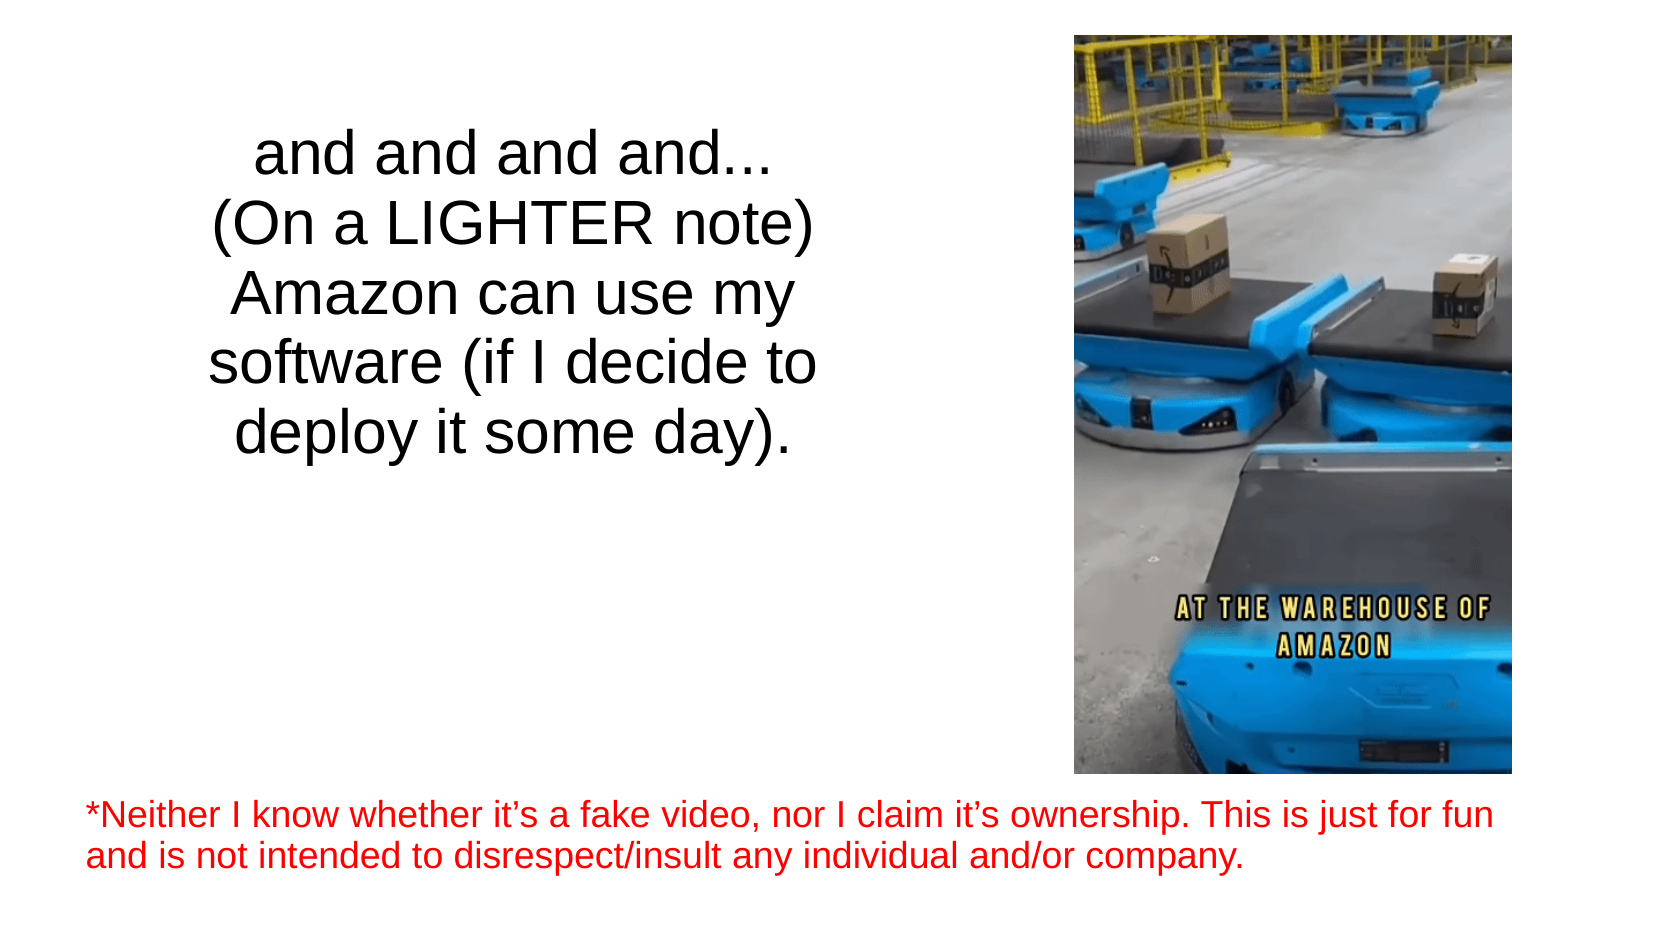

# and and and and... (On a LIGHTER note) Amazon can use my software (if I decide to deploy it some day).
*Neither I know whether it’s a fake video, nor I claim it’s ownership. This is just for fun and is not intended to disrespect/insult any individual and/or company.